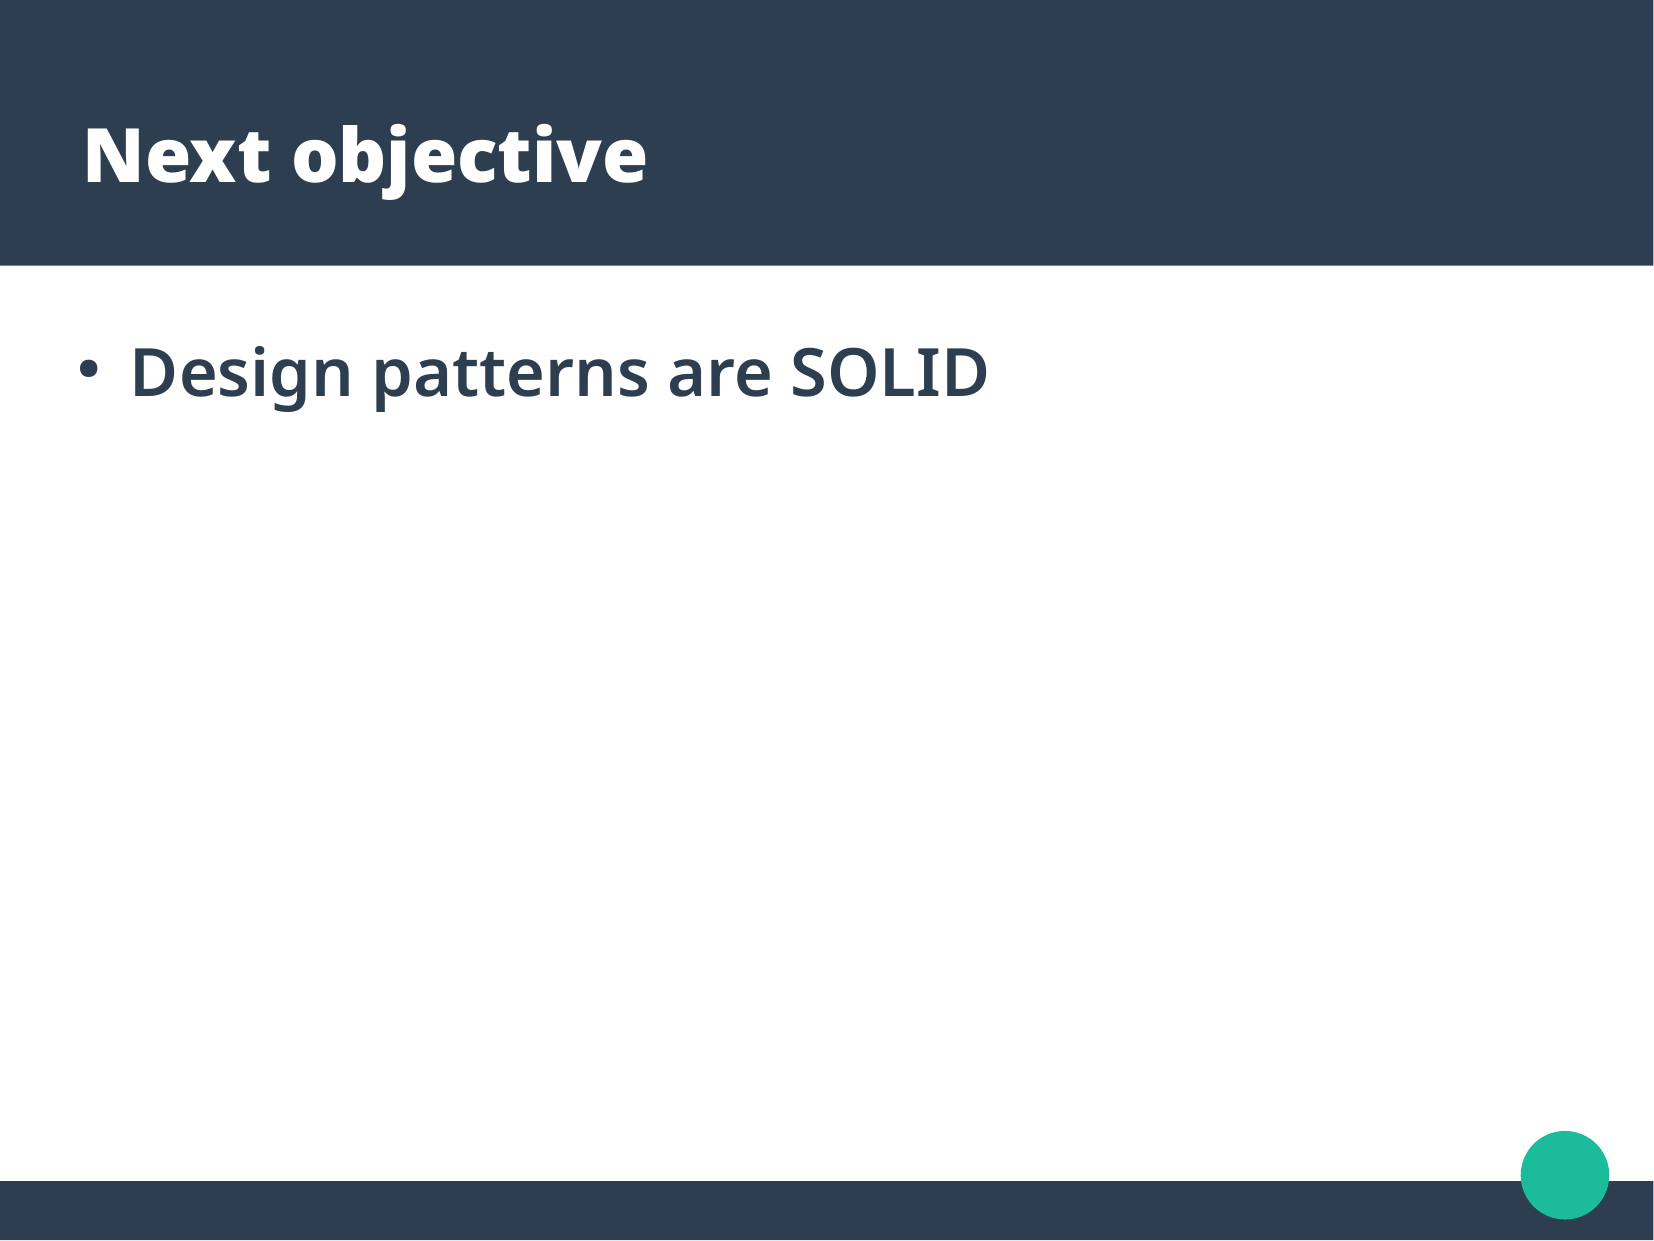

# Next objective
Design patterns are SOLID